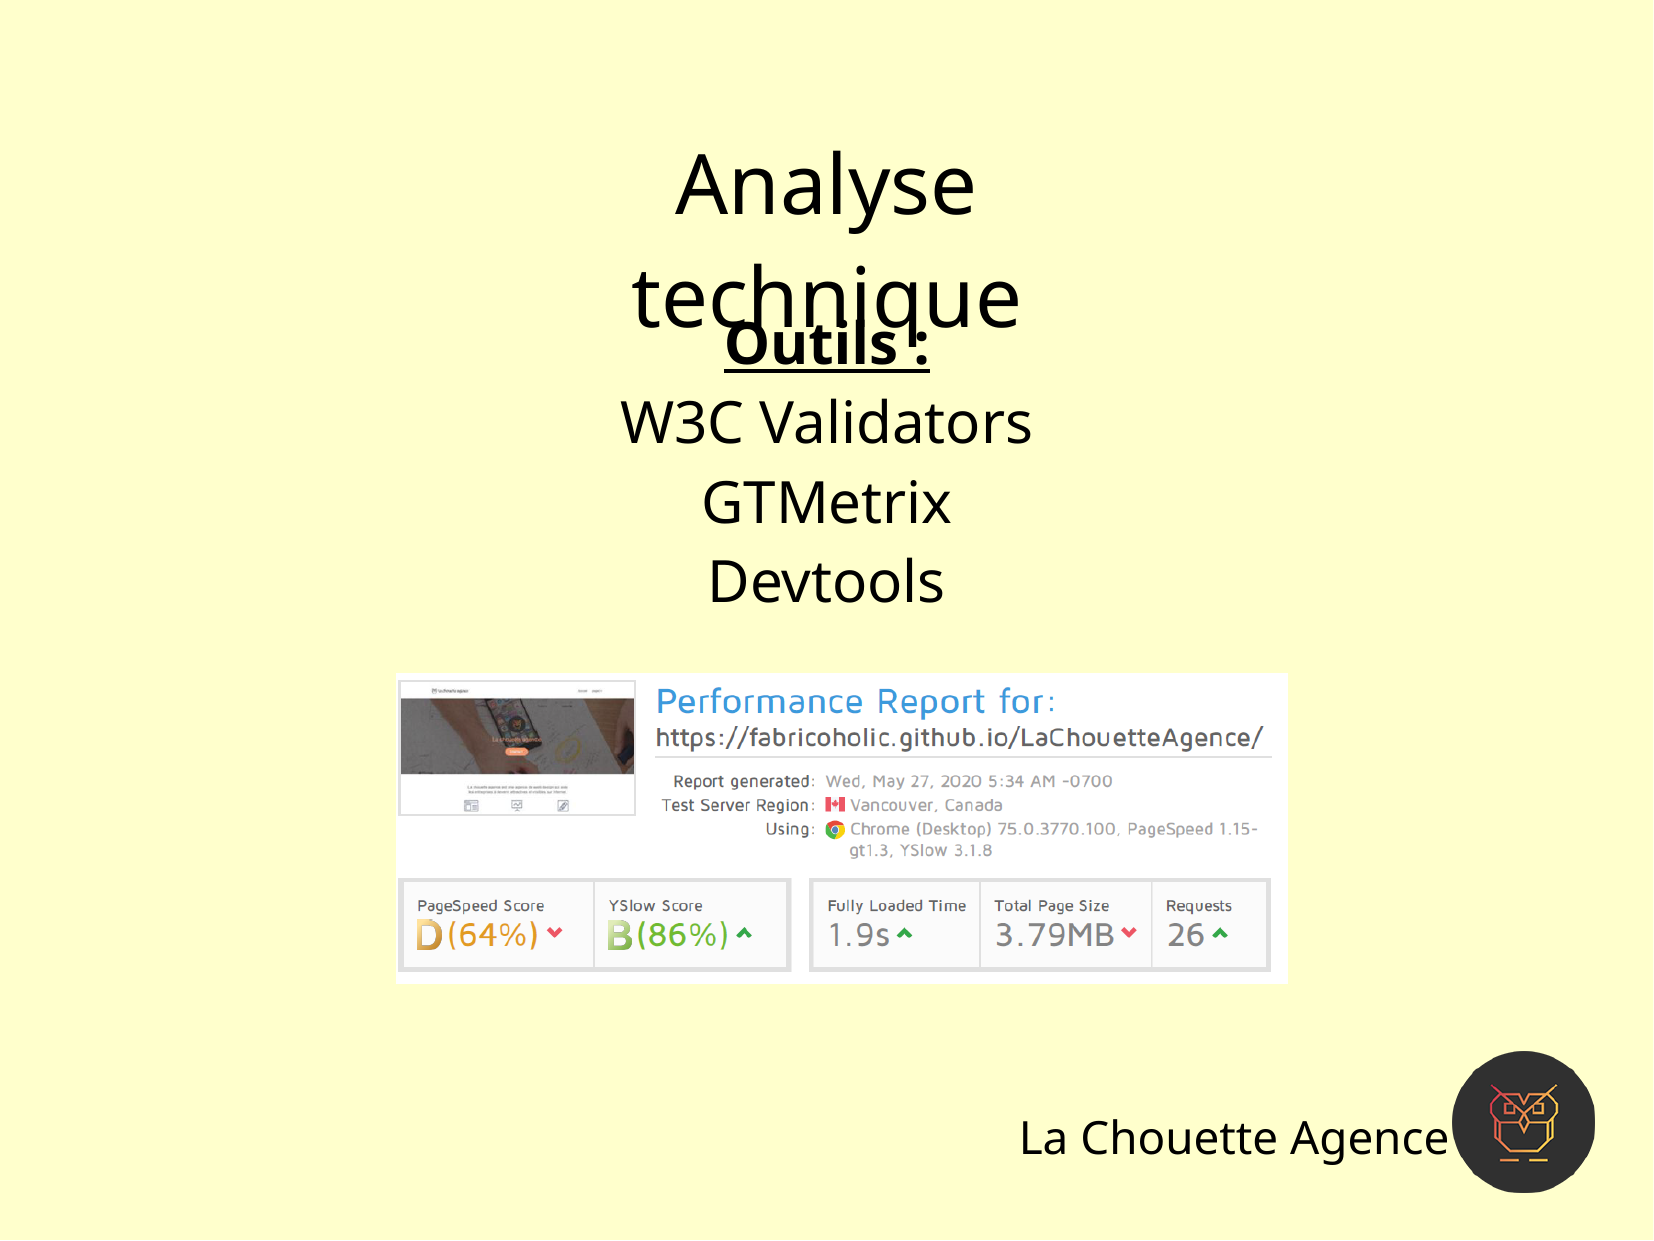

Analyse technique
Outils :
W3C Validators
GTMetrix
Devtools
La Chouette Agence